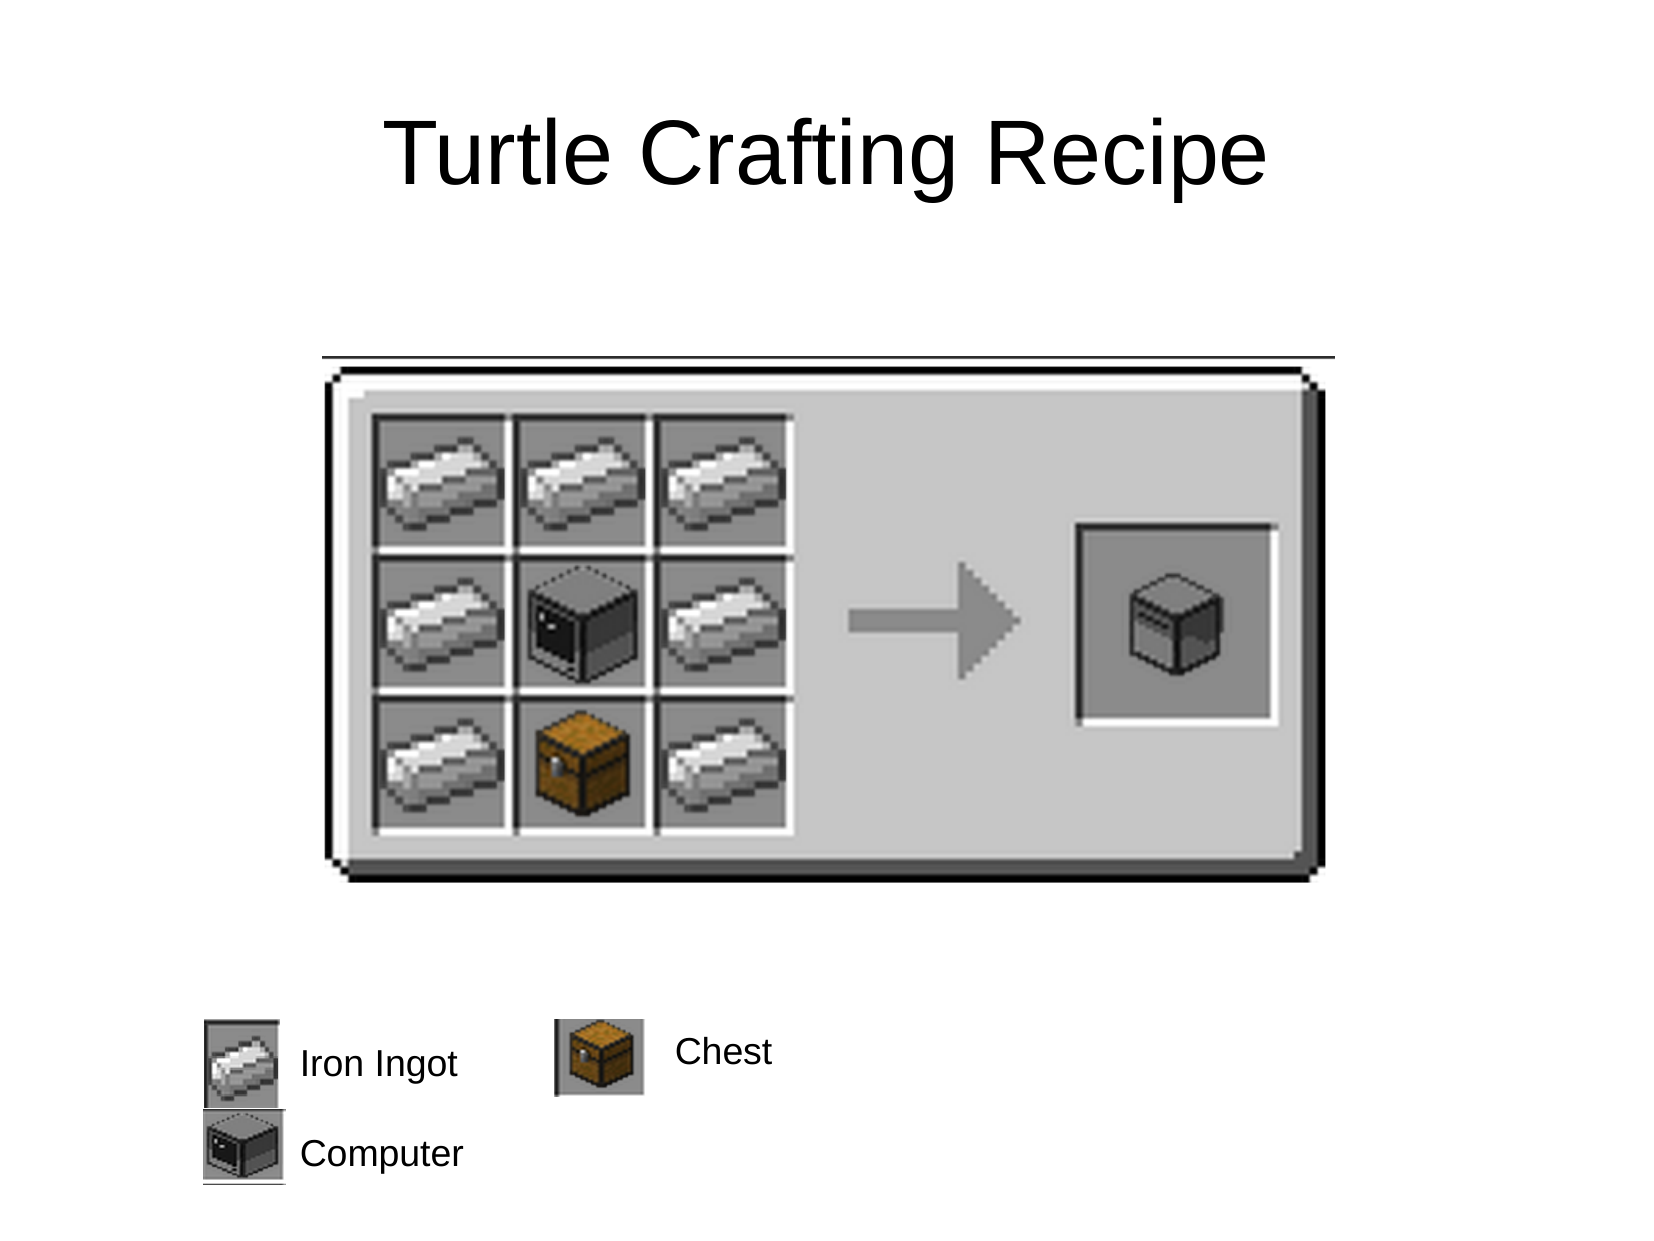

# Turtle Crafting Recipe
Chest
Iron Ingot
Computer